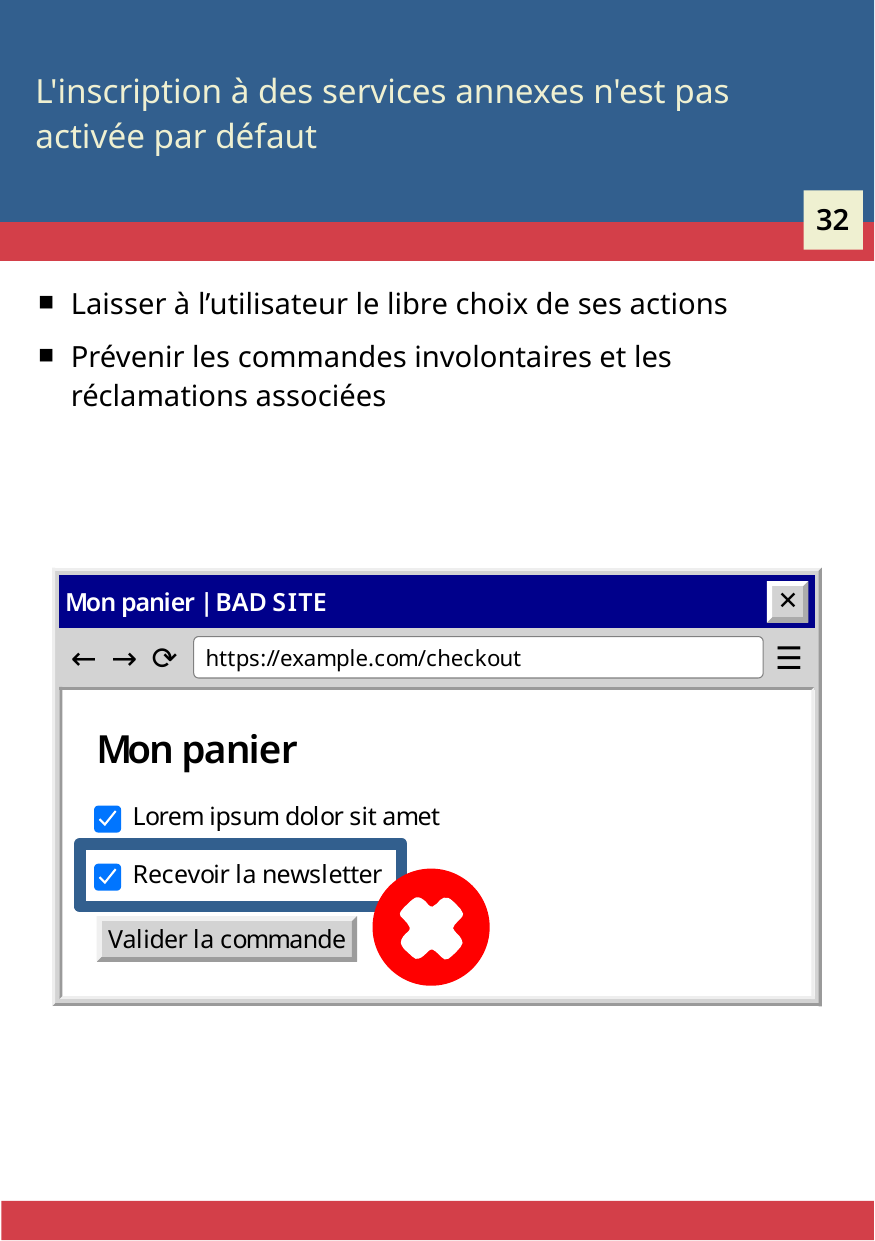

# L'inscription à des services annexes n'est pas activée par défaut
32
Laisser à l’utilisateur le libre choix de ses actions
Prévenir les commandes involontaires et les réclamations associées